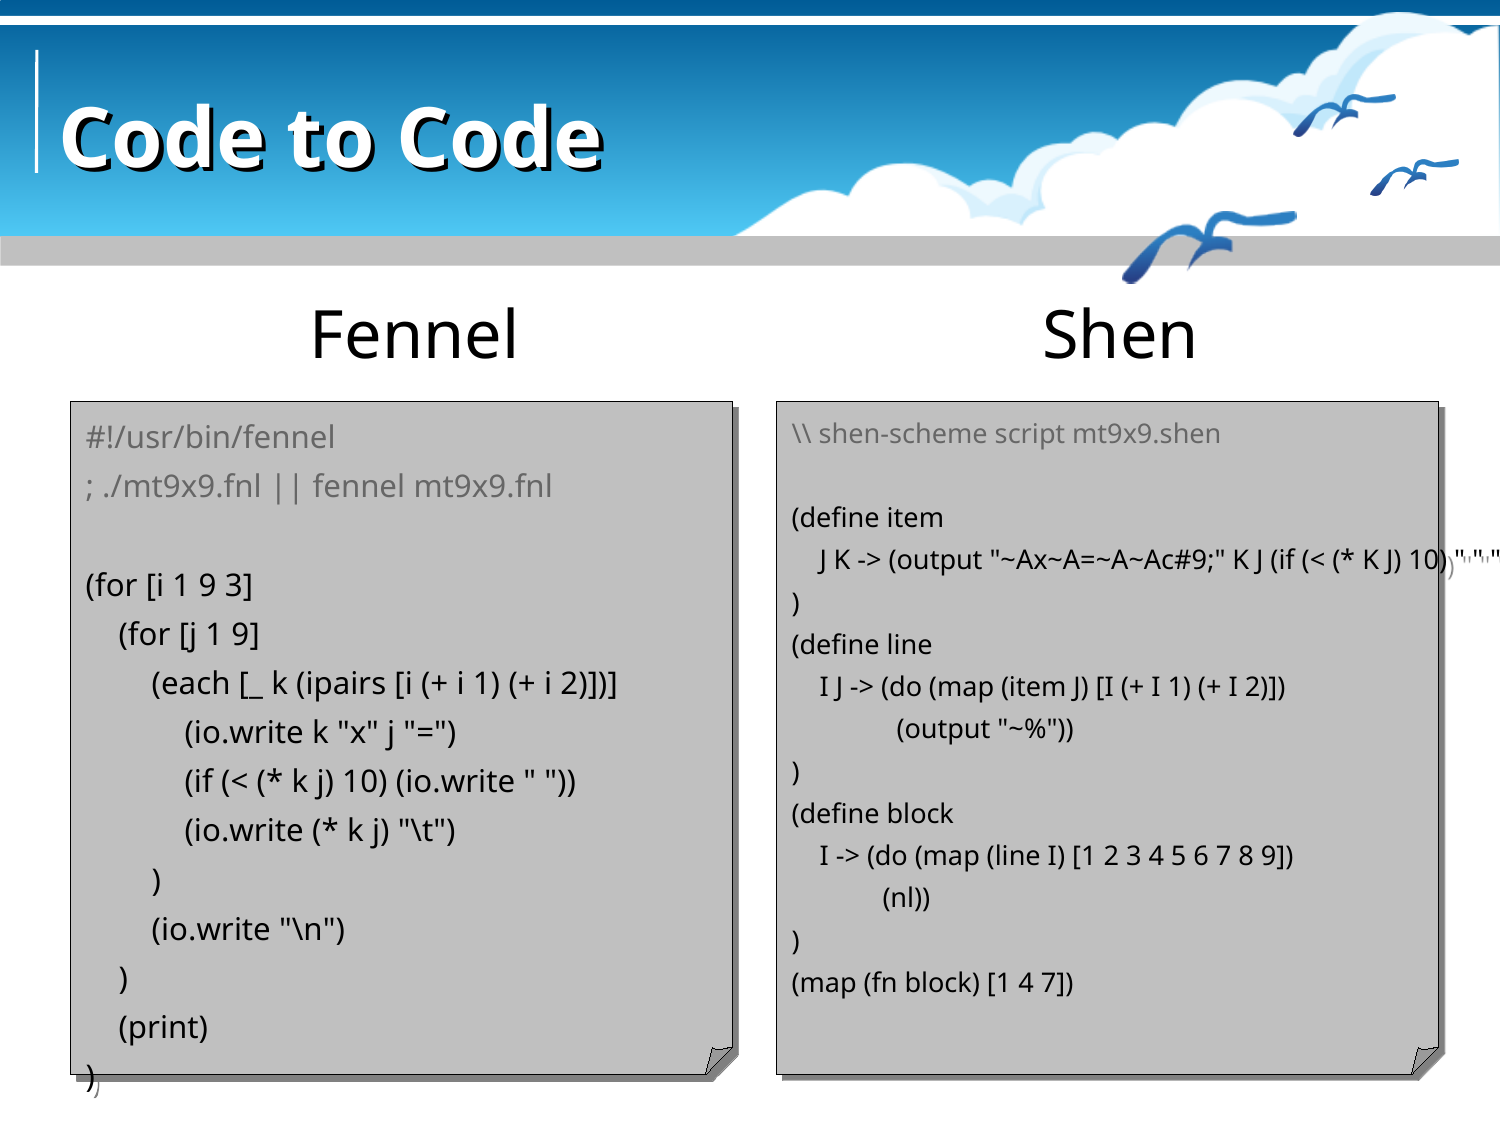

# Code to Code
Shen
Fennel
#!/usr/bin/fennel
; ./mt9x9.fnl || fennel mt9x9.fnl
(for [i 1 9 3]
 (for [j 1 9]
 (each [_ k (ipairs [i (+ i 1) (+ i 2)])]
 (io.write k "x" j "=")
 (if (< (* k j) 10) (io.write " "))
 (io.write (* k j) "\t")
 )
 (io.write "\n")
 )
 (print)
)
\\ shen-scheme script mt9x9.shen
(define item
 J K -> (output "~Ax~A=~A~Ac#9;" K J (if (< (* K J) 10) " " "") (* K J))
)
(define line
 I J -> (do (map (item J) [I (+ I 1) (+ I 2)])
 (output "~%"))
)
(define block
 I -> (do (map (line I) [1 2 3 4 5 6 7 8 9])
 (nl))
)
(map (fn block) [1 4 7])